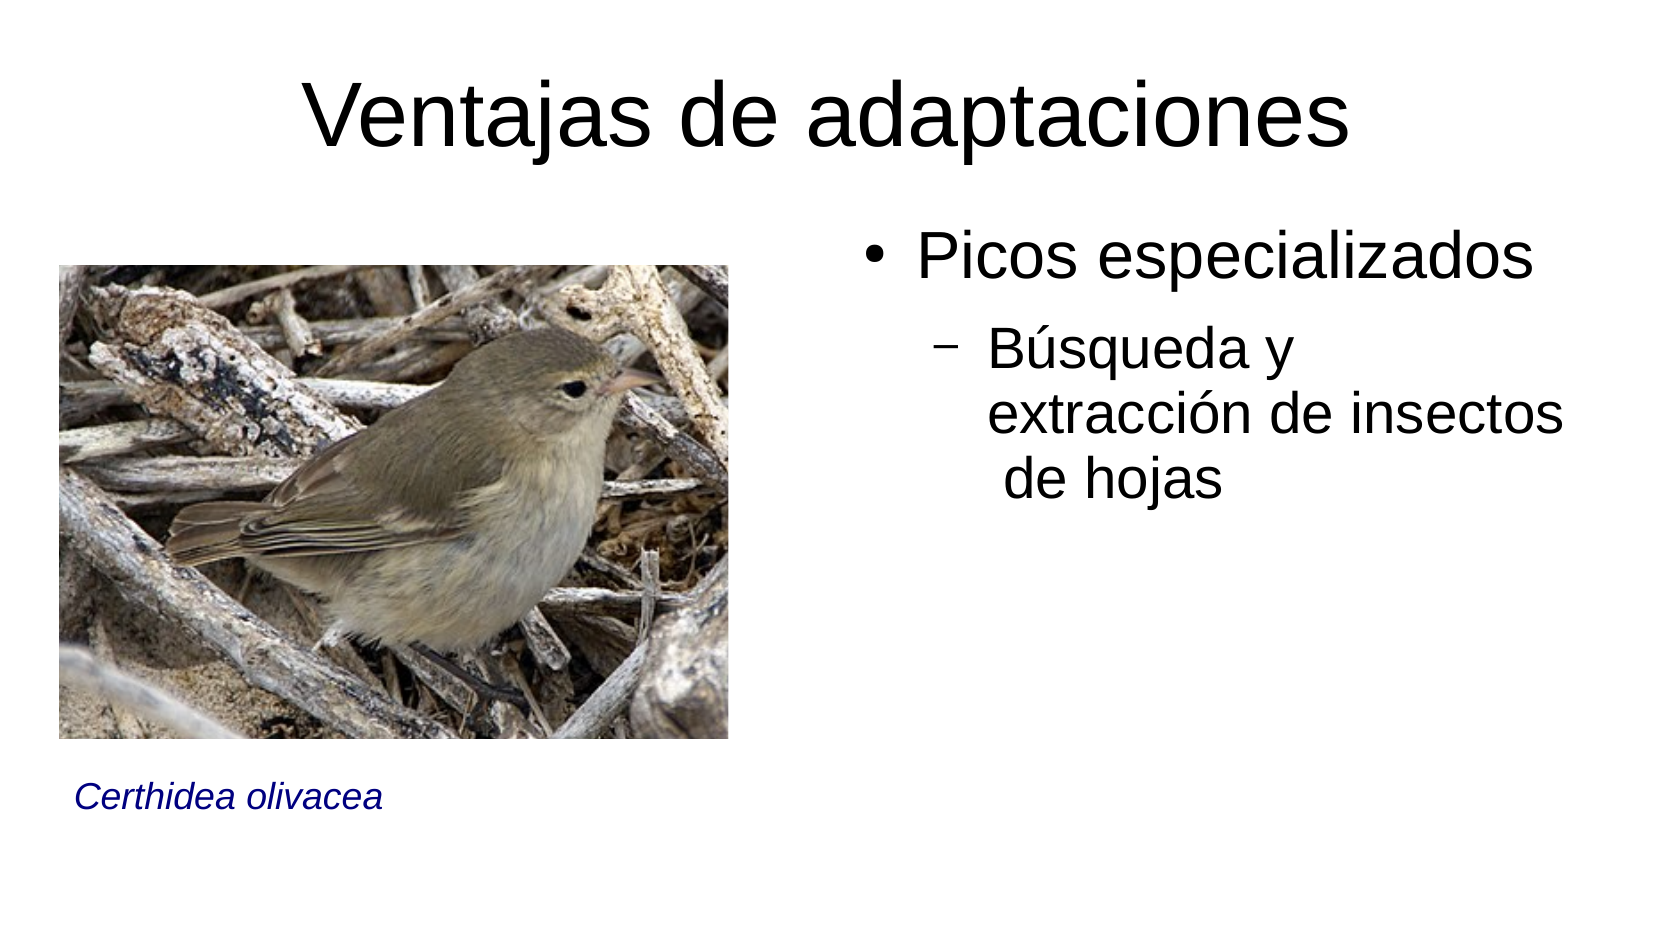

# Ventajas de adaptaciones
Picos especializados
Búsqueda y extracción de insectos de hojas
Certhidea olivacea